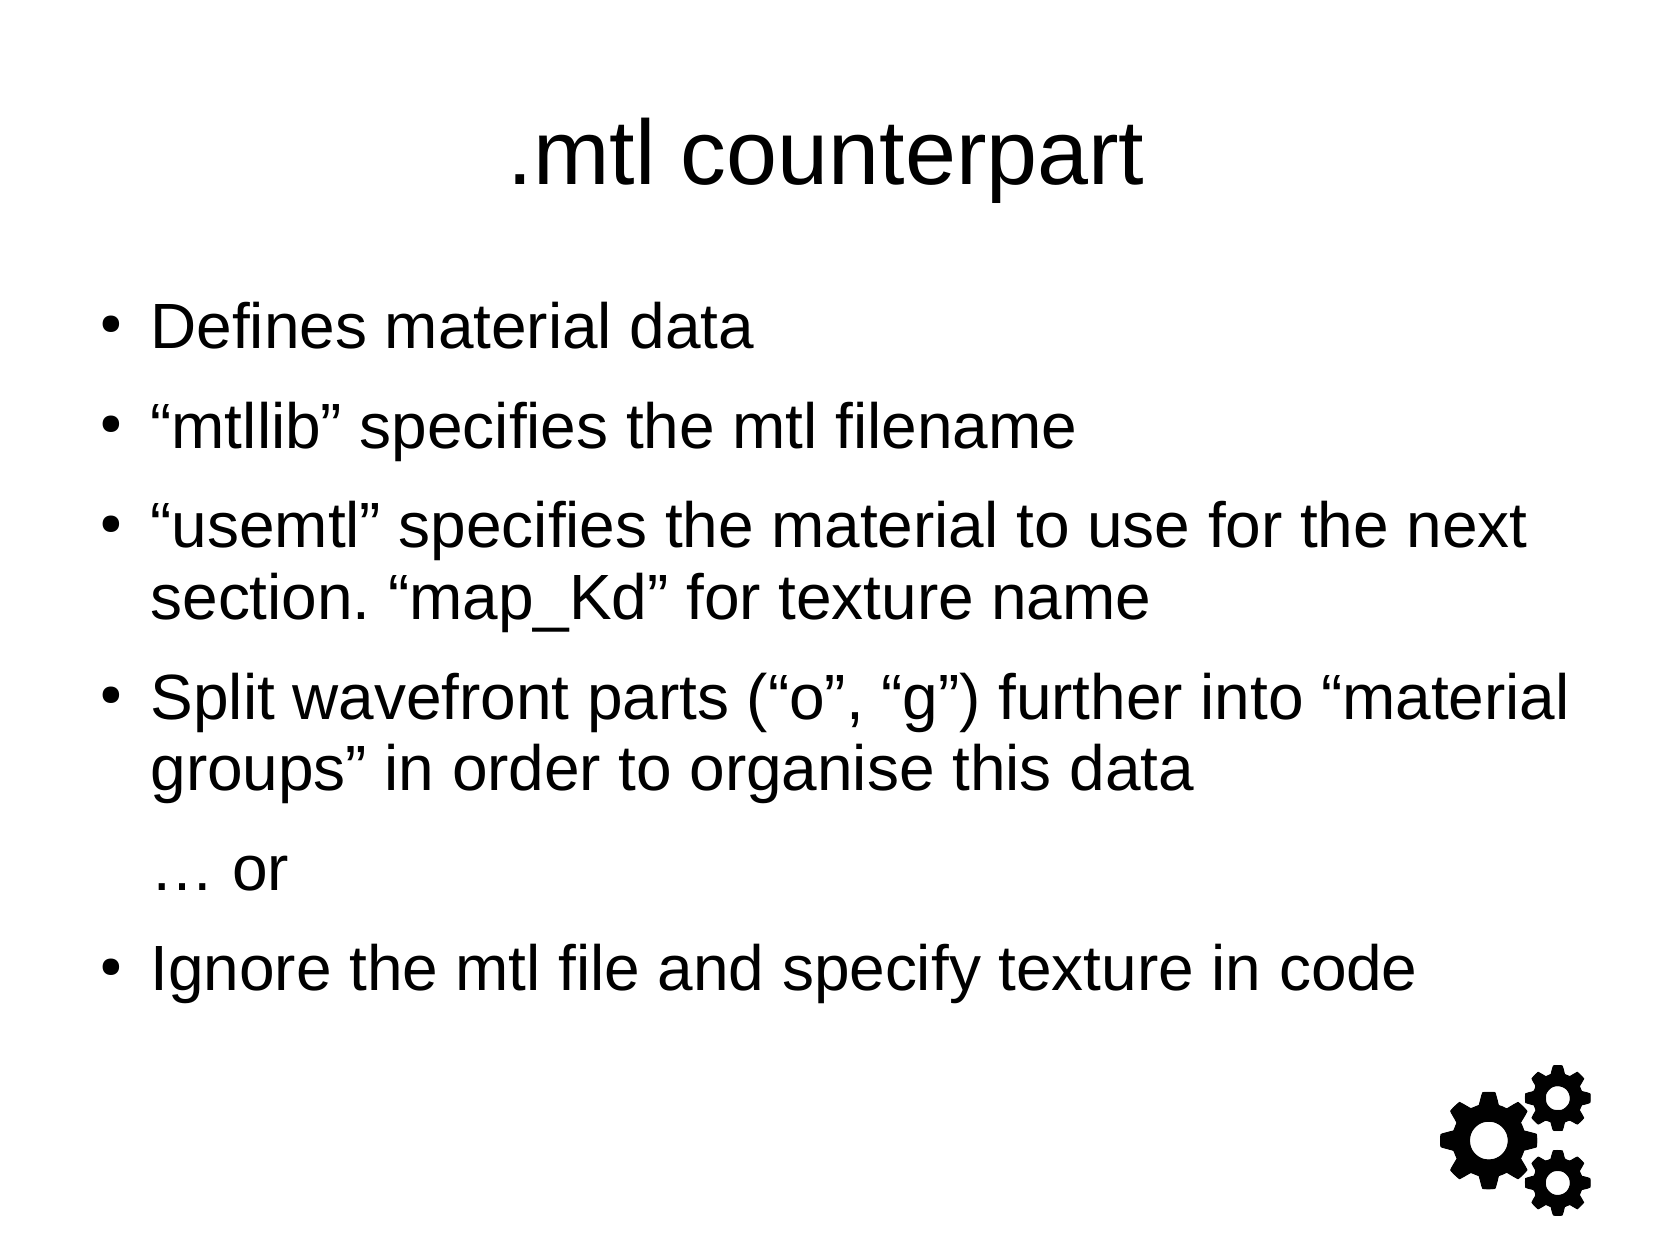

# .mtl counterpart
Defines material data
“mtllib” specifies the mtl filename
“usemtl” specifies the material to use for the next section. “map_Kd” for texture name
Split wavefront parts (“o”, “g”) further into “material groups” in order to organise this data
… or
Ignore the mtl file and specify texture in code